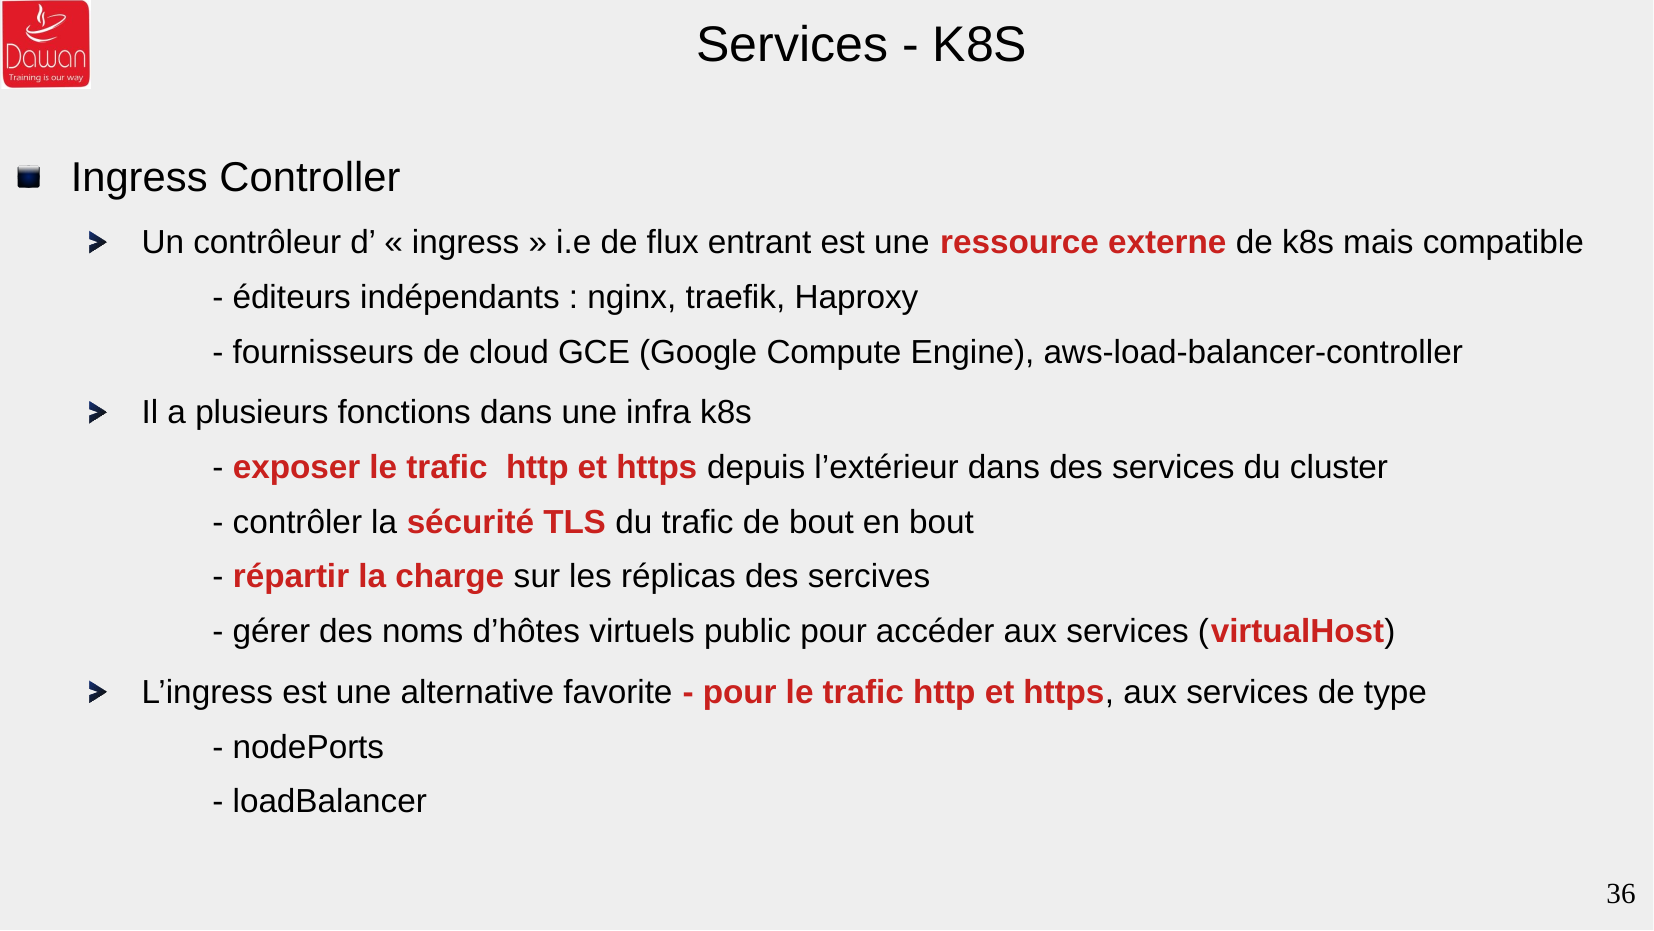

# Services - K8S
Ingress Controller
Un contrôleur d’ « ingress » i.e de flux entrant est une ressource externe de k8s mais compatible
- éditeurs indépendants : nginx, traefik, Haproxy
- fournisseurs de cloud GCE (Google Compute Engine), aws-load-balancer-controller
Il a plusieurs fonctions dans une infra k8s
- exposer le trafic http et https depuis l’extérieur dans des services du cluster
- contrôler la sécurité TLS du trafic de bout en bout
- répartir la charge sur les réplicas des sercives
- gérer des noms d’hôtes virtuels public pour accéder aux services (virtualHost)
L’ingress est une alternative favorite - pour le trafic http et https, aux services de type
- nodePorts
- loadBalancer
36